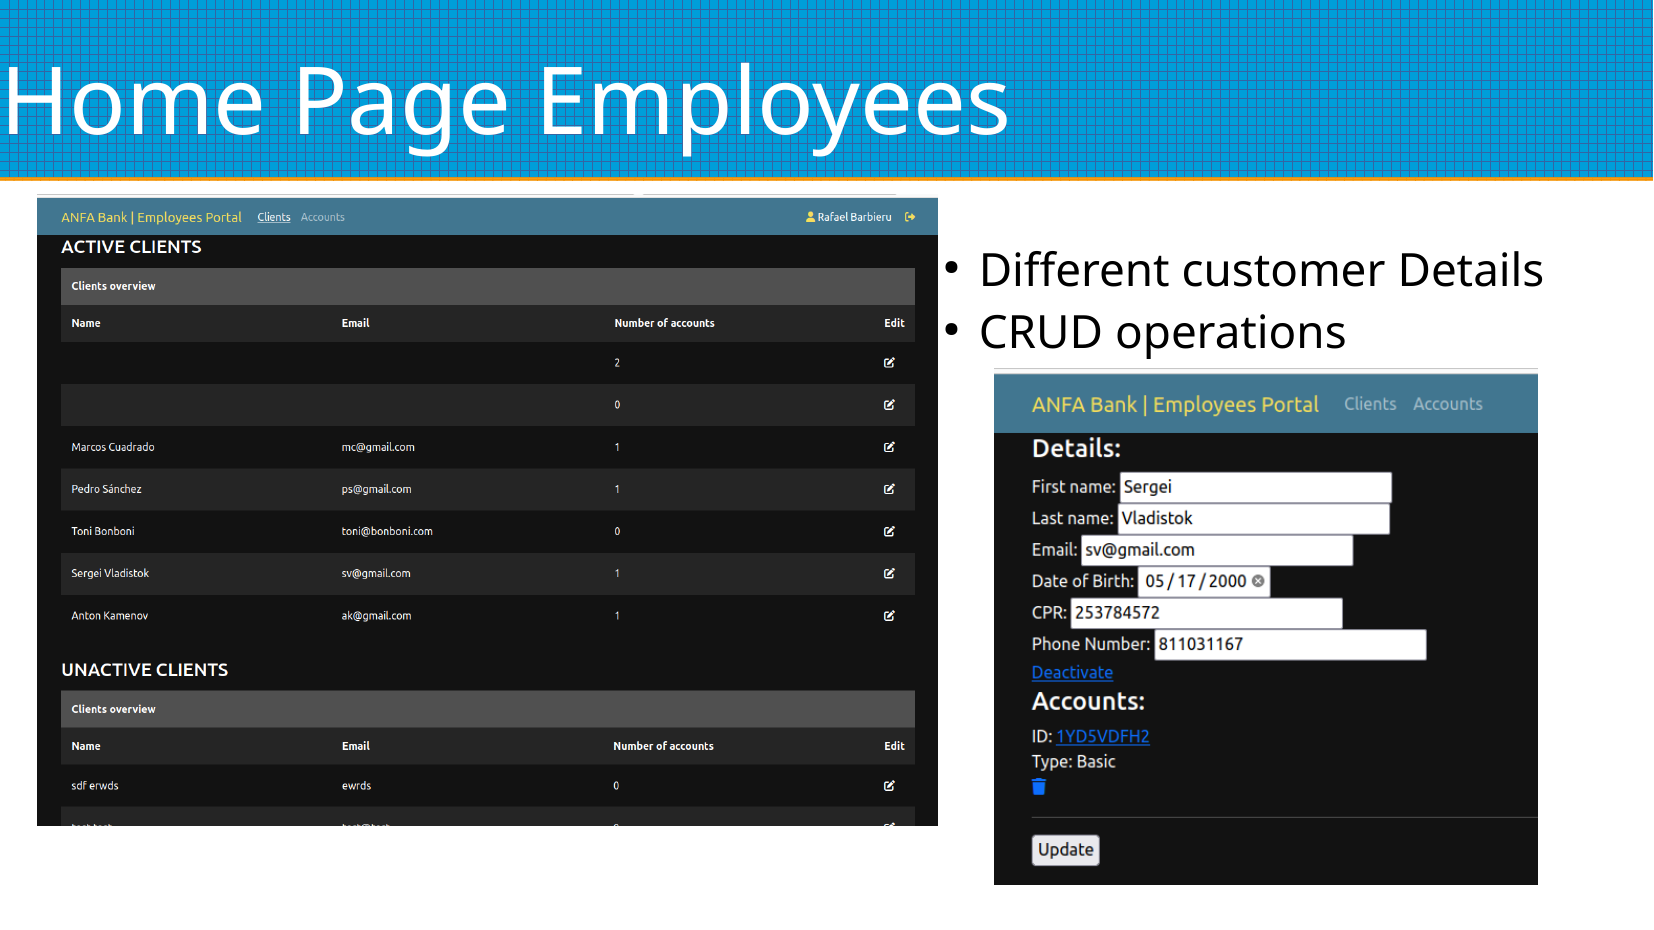

# Home Page Employees
Different customer Details
CRUD operations